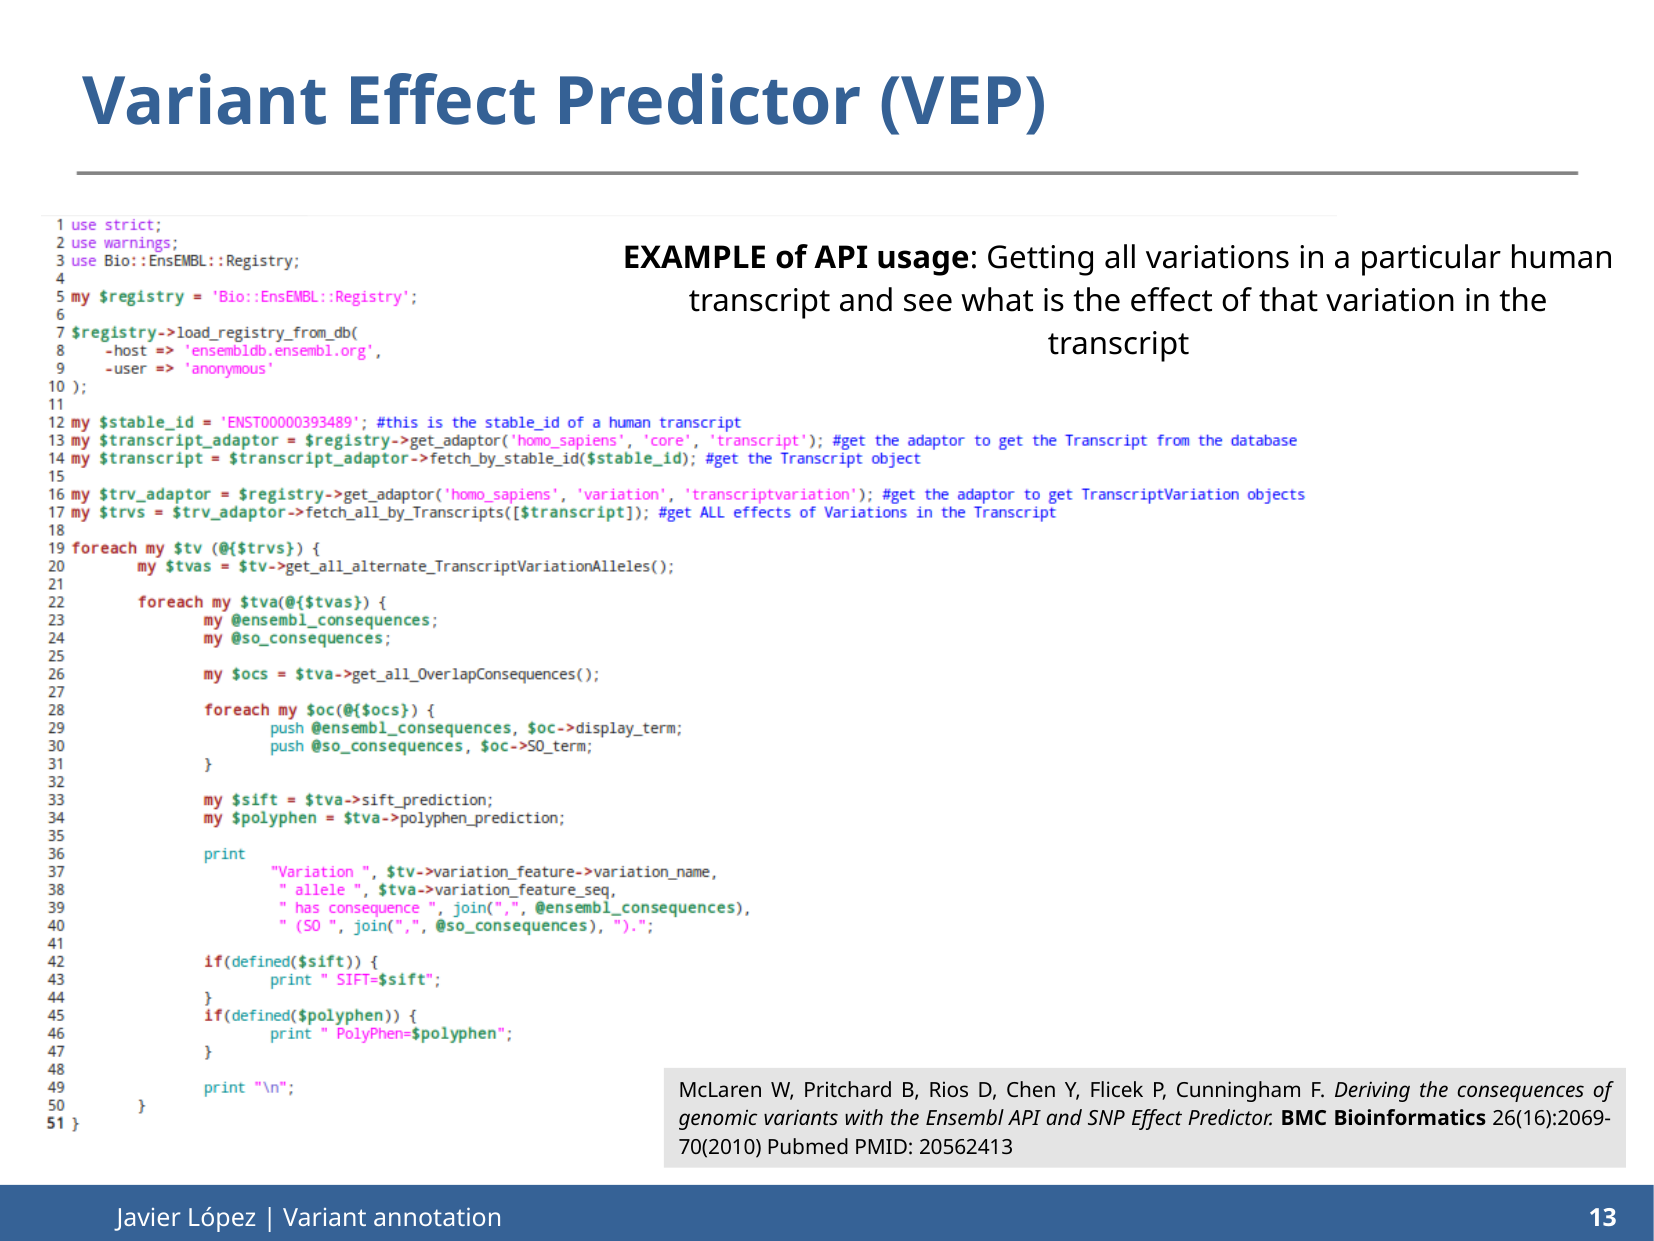

# Variant Effect Predictor (VEP)
EXAMPLE of API usage: Getting all variations in a particular human transcript and see what is the effect of that variation in the transcript
McLaren W, Pritchard B, Rios D, Chen Y, Flicek P, Cunningham F. Deriving the consequences of genomic variants with the Ensembl API and SNP Effect Predictor. BMC Bioinformatics 26(16):2069-70(2010) Pubmed PMID: 20562413
Javier López | Variant annotation
13